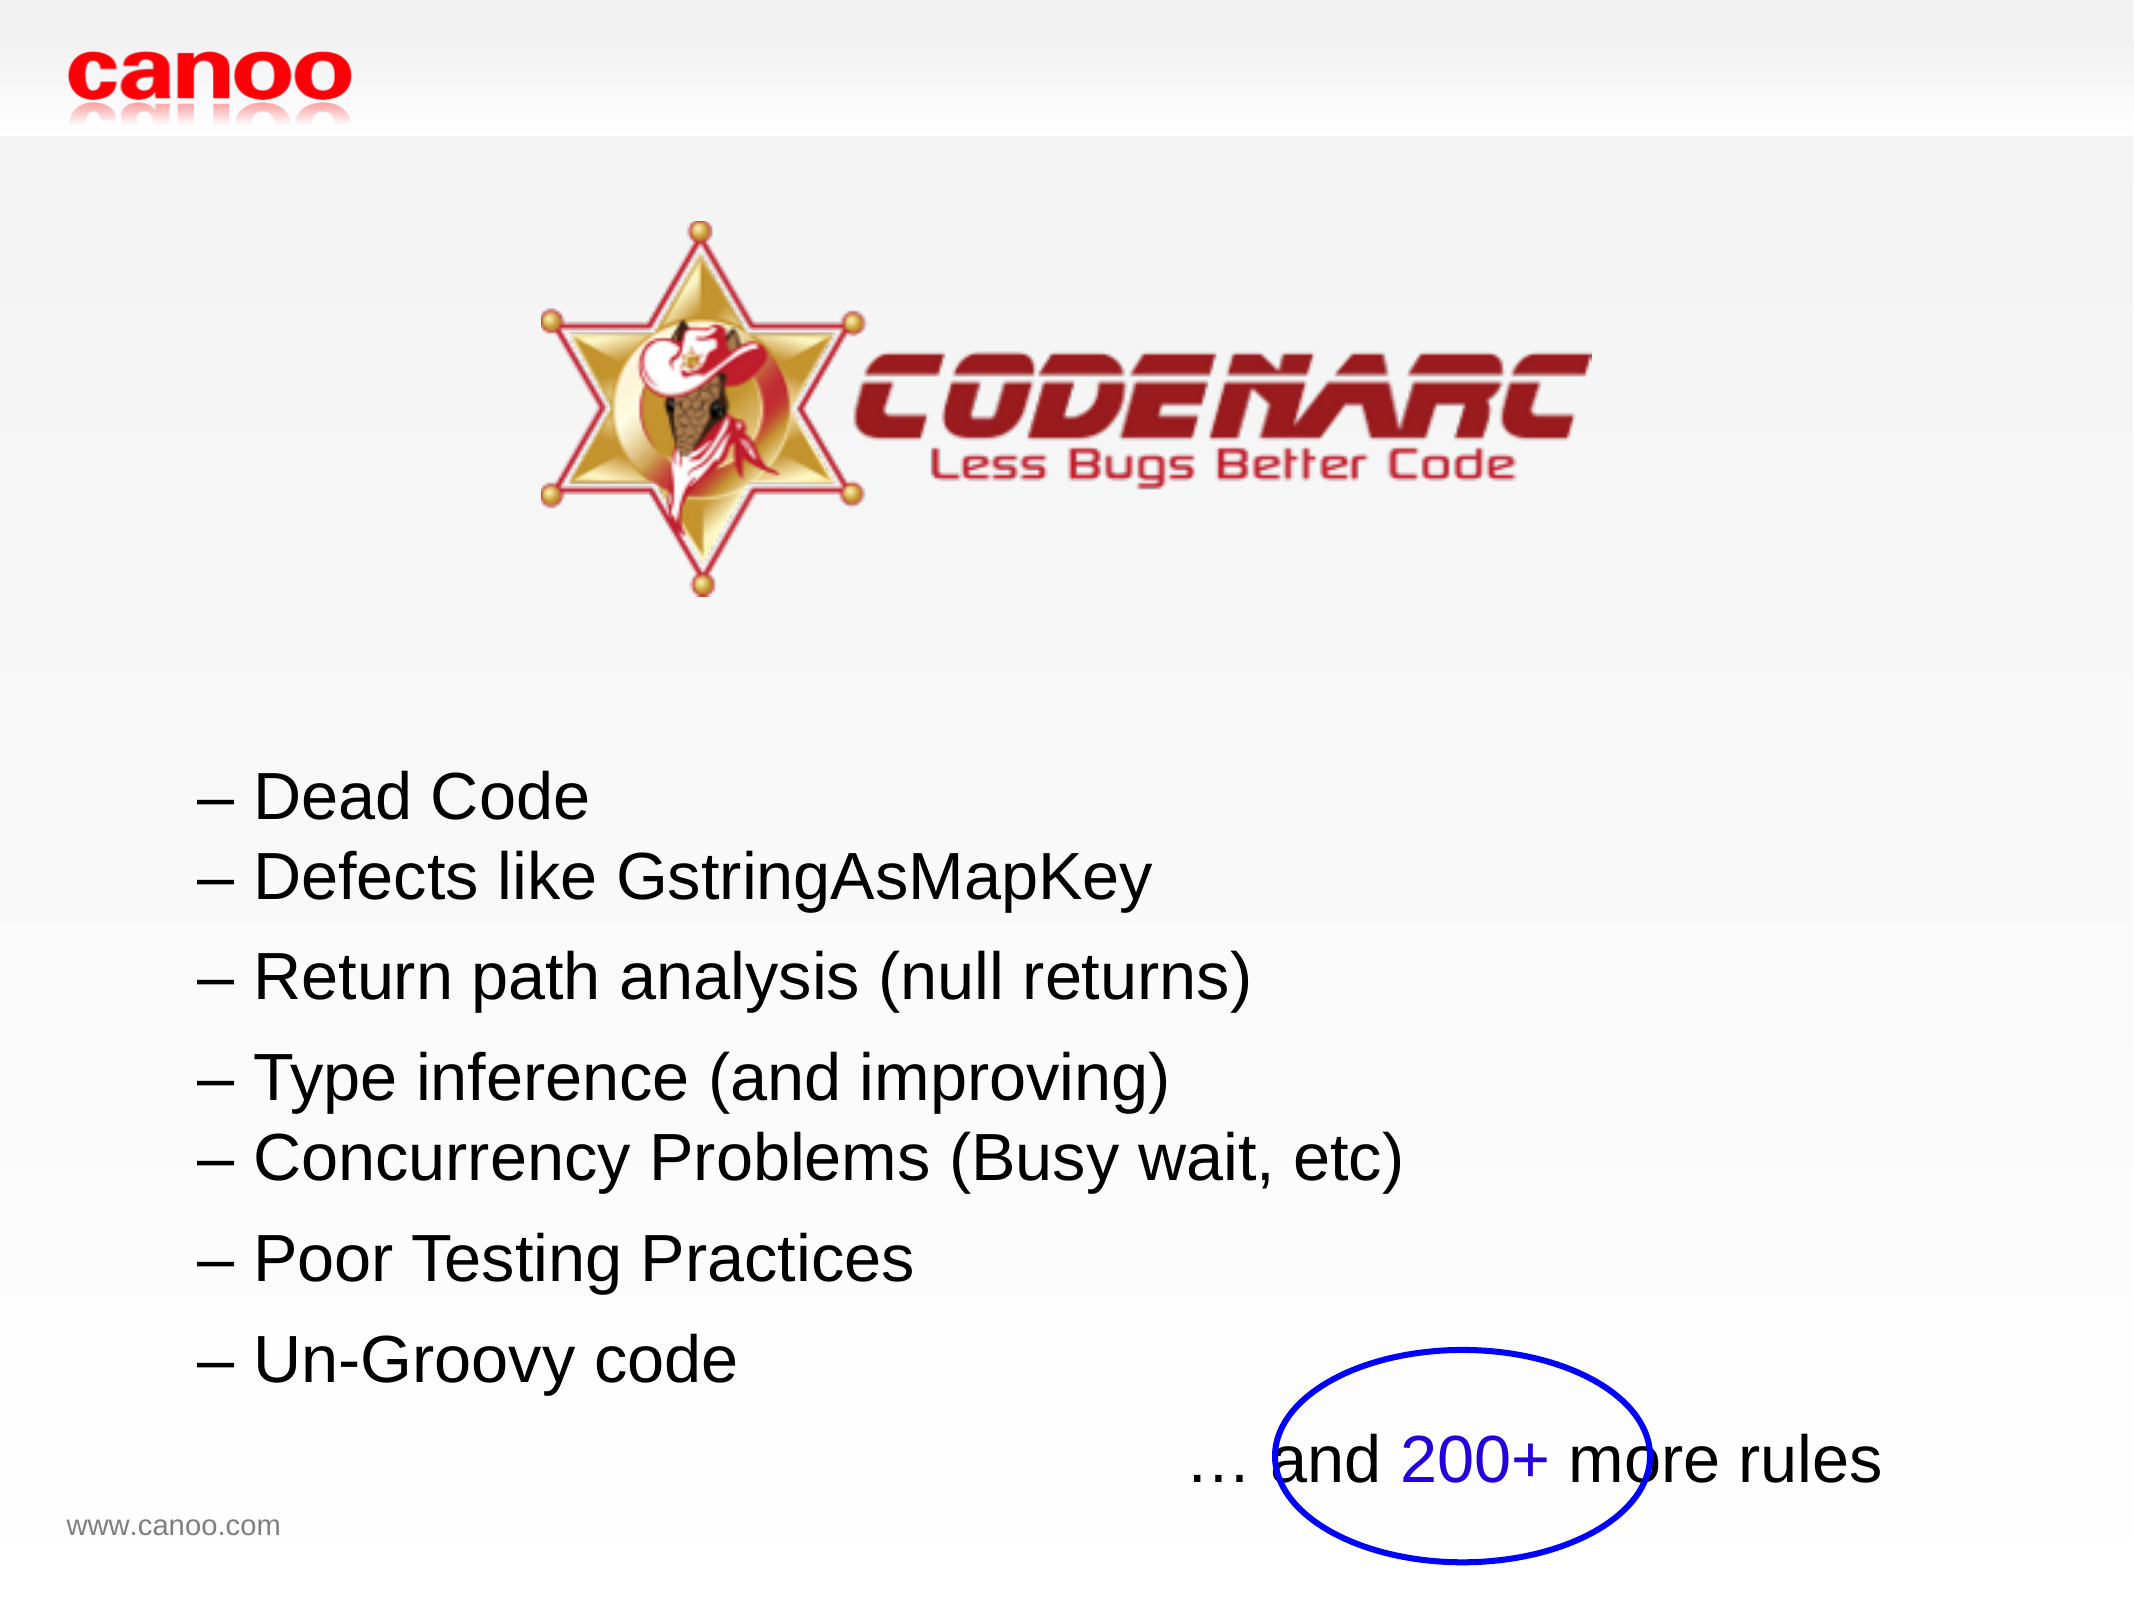

– Dead Code
– Defects like GstringAsMapKey
– Return path analysis (null returns)
– Type inference (and improving)
– Concurrency Problems (Busy wait, etc)
– Poor Testing Practices
– Un-Groovy code
… and 200+ more rules